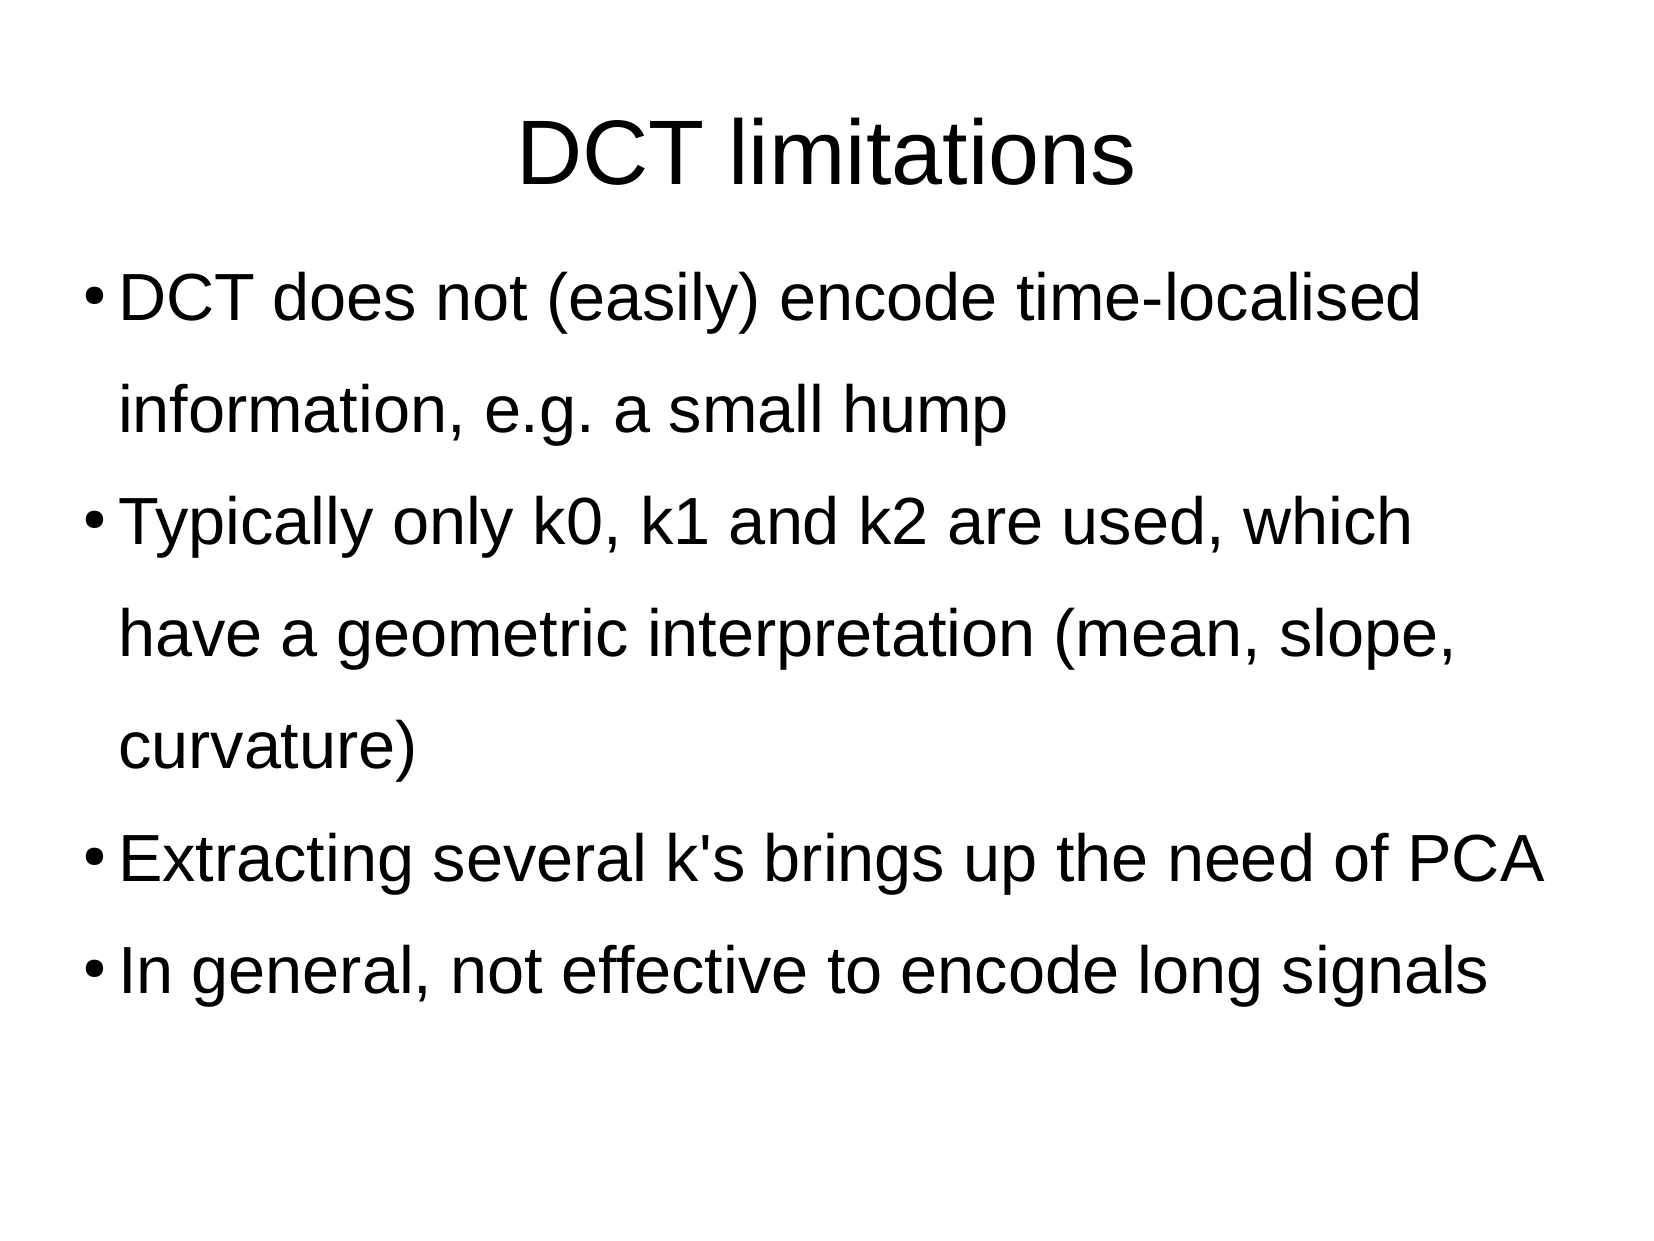

# DCT limitations
DCT does not (easily) encode time-localised information, e.g. a small hump
Typically only k0, k1 and k2 are used, which have a geometric interpretation (mean, slope, curvature)
Extracting several k's brings up the need of PCA
In general, not effective to encode long signals